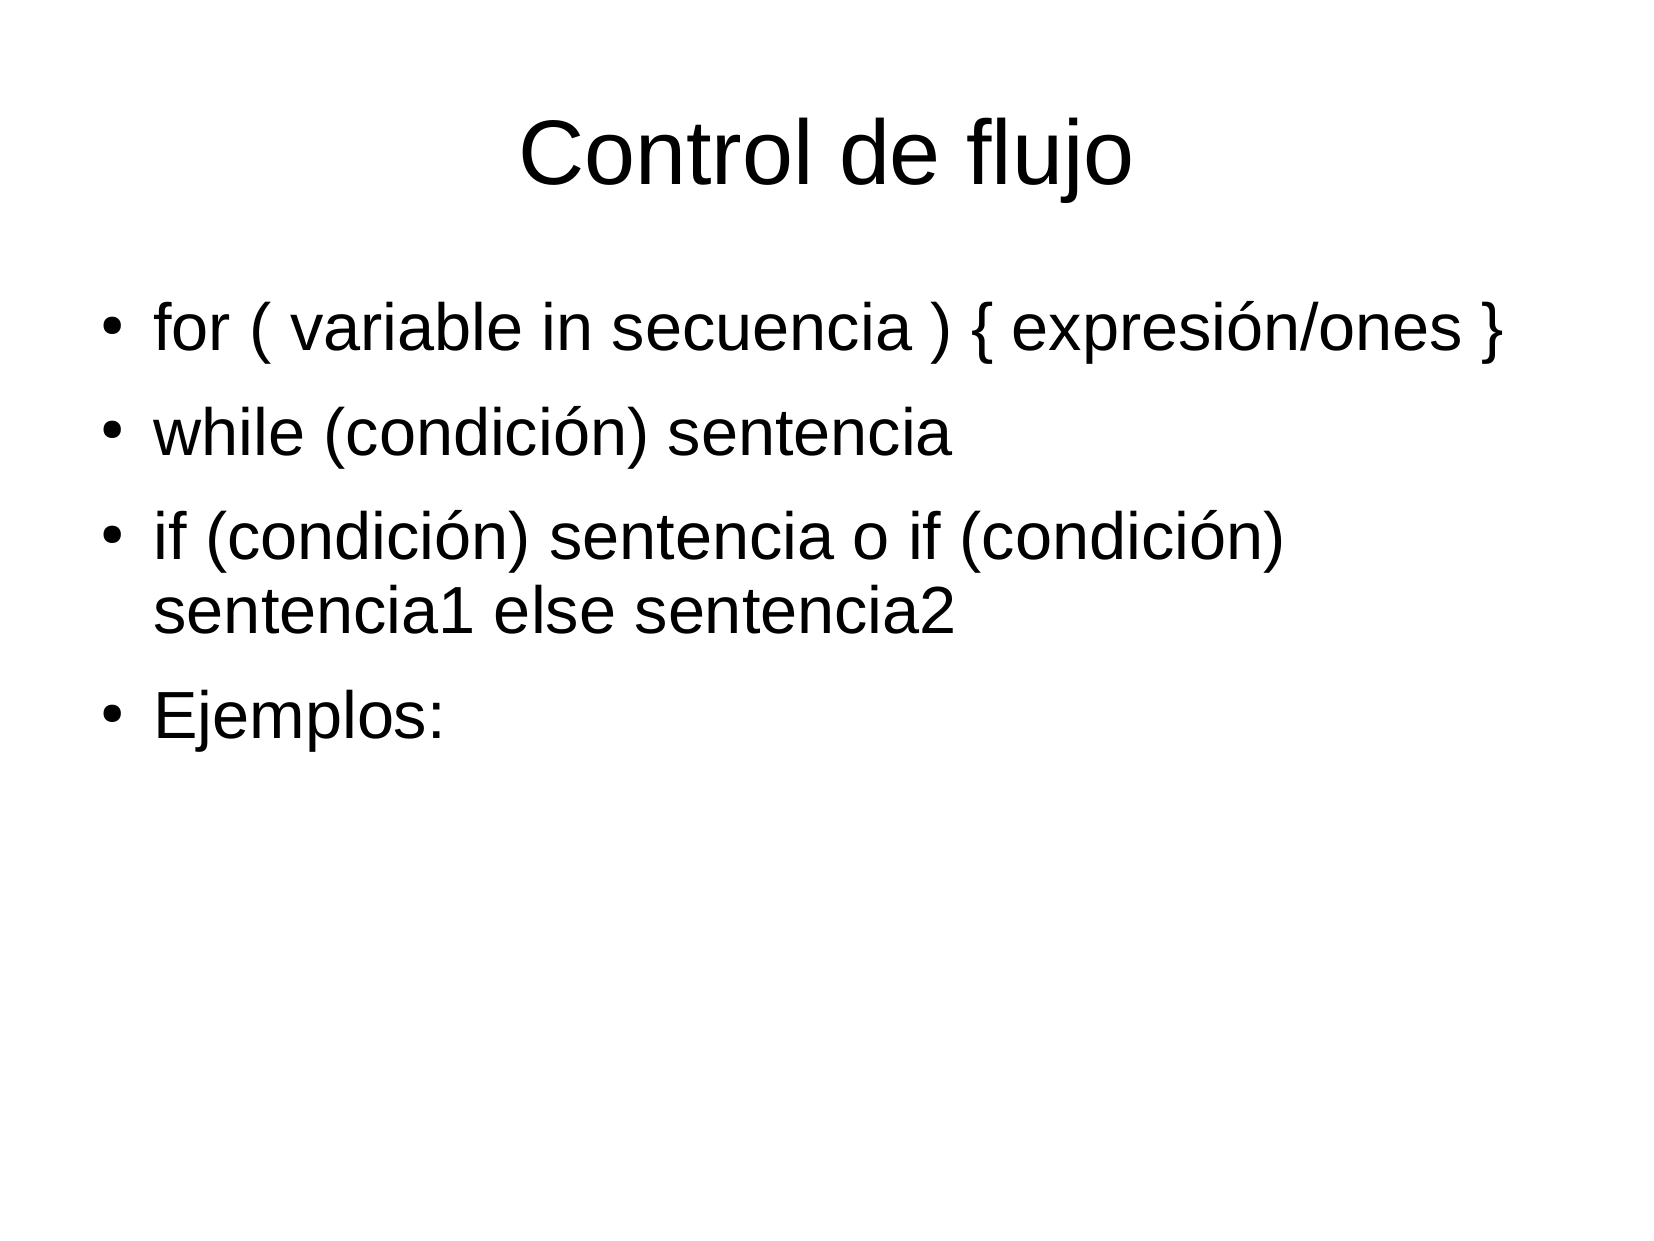

# Control de flujo
for ( variable in secuencia ) { expresión/ones }
while (condición) sentencia
if (condición) sentencia o if (condición) sentencia1 else sentencia2
Ejemplos: